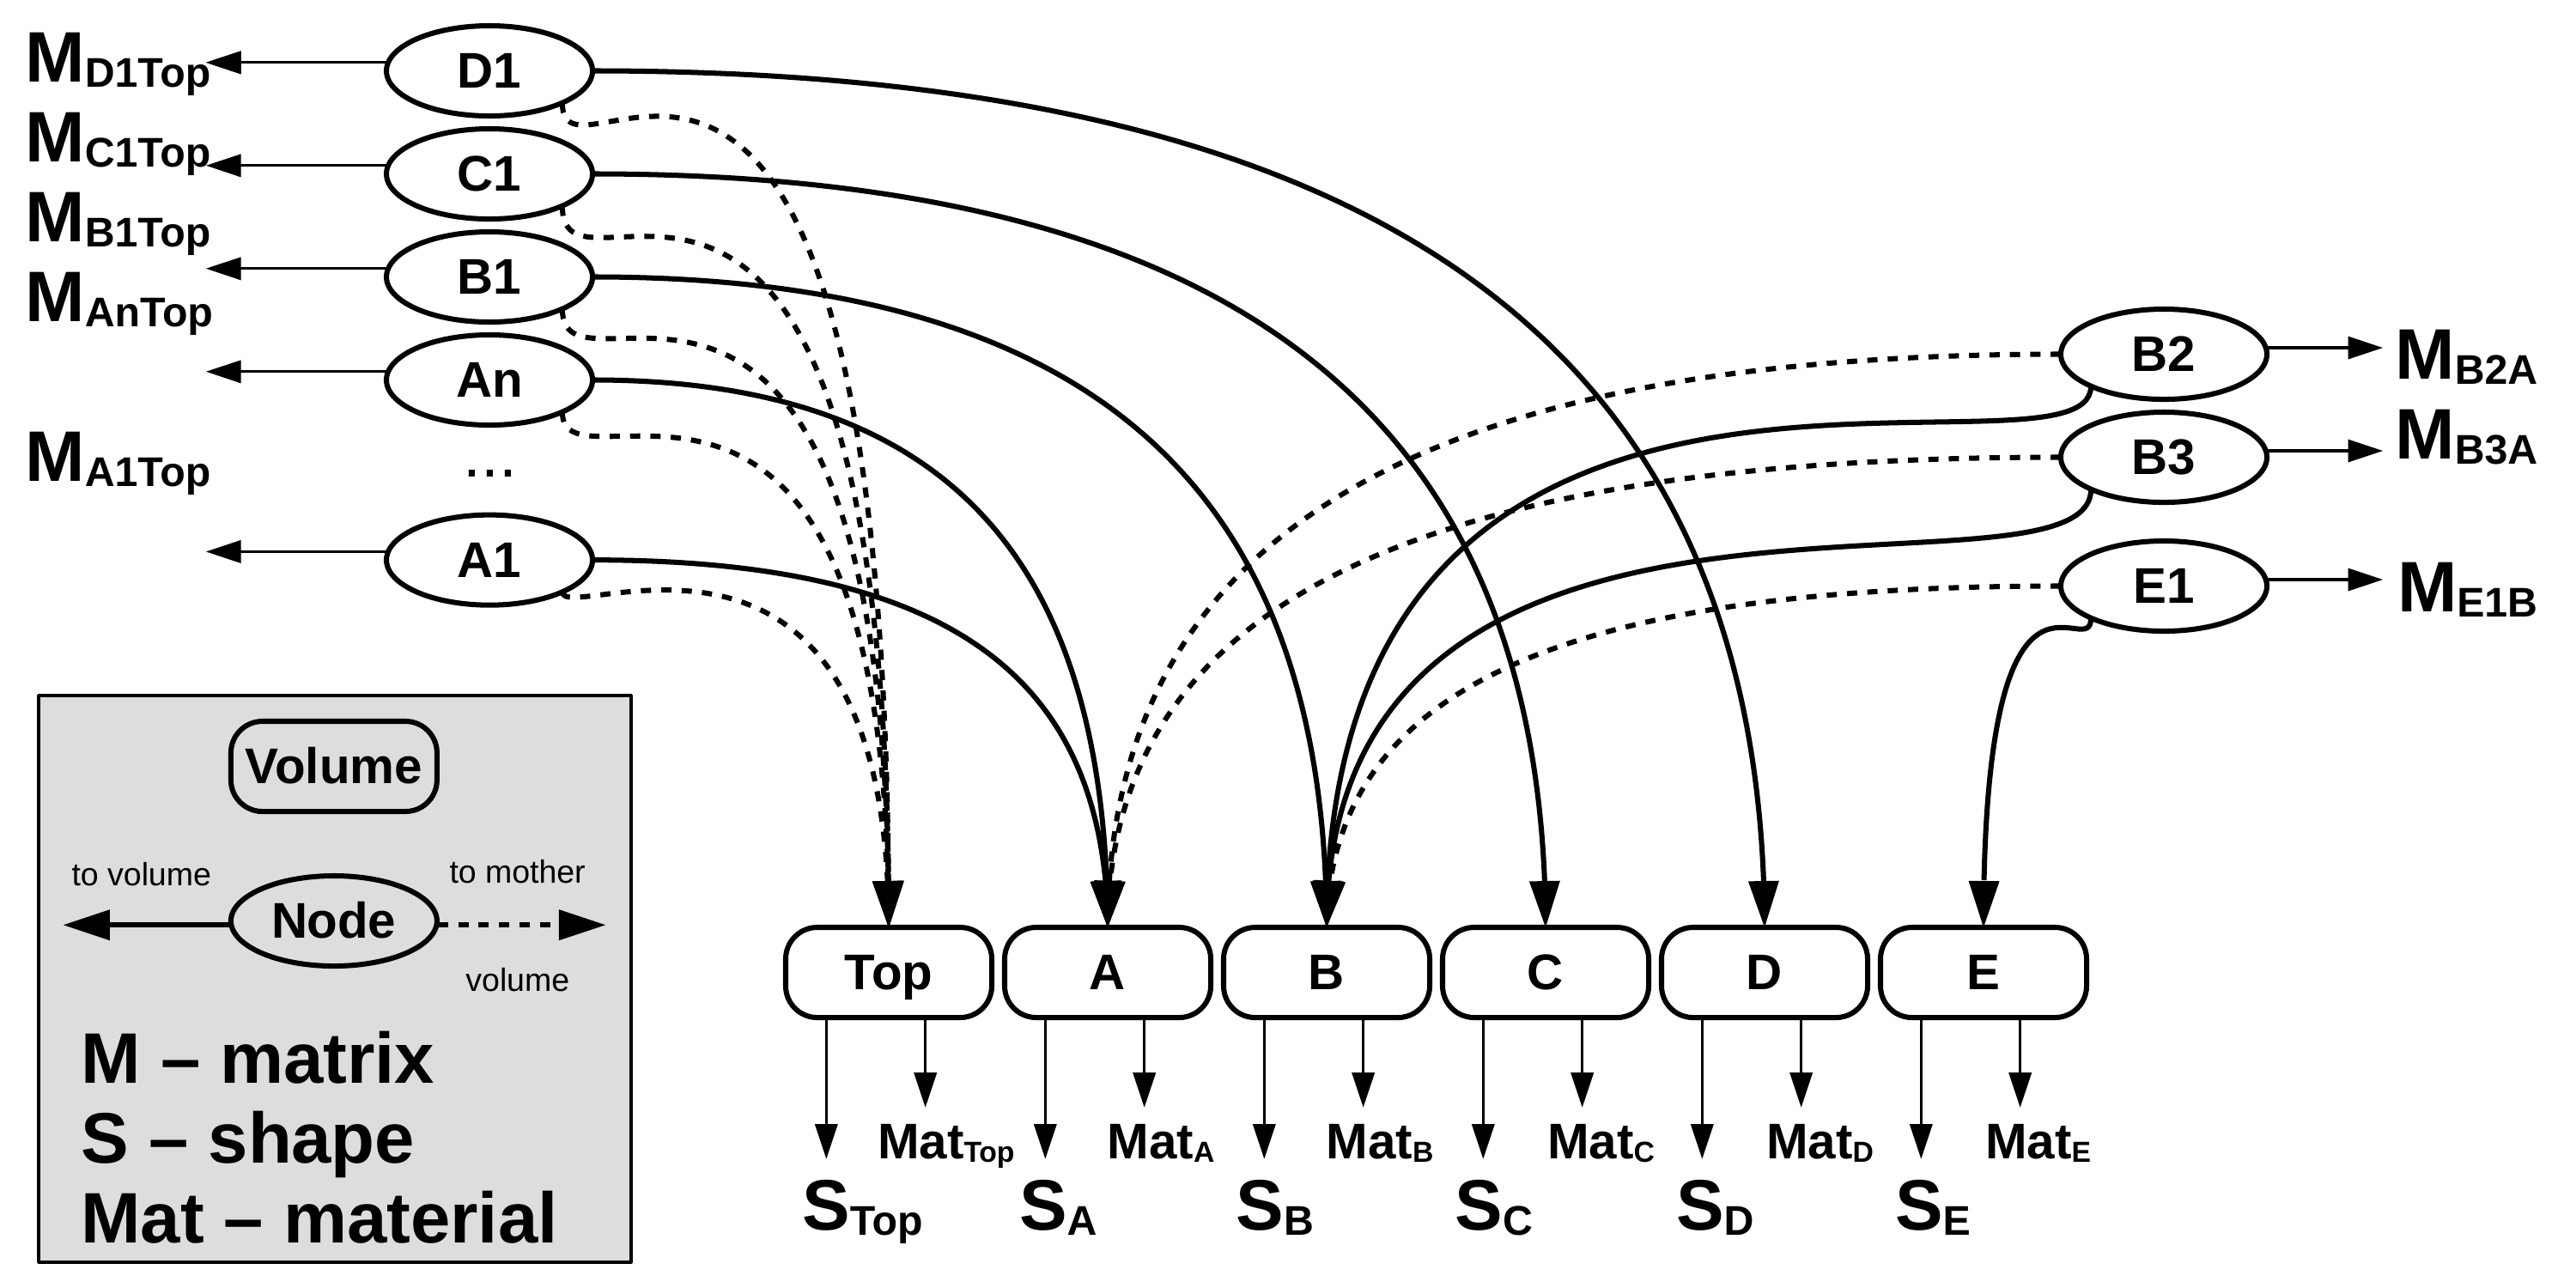

MD1Top
MC1Top
MB1Top
MAnTop
MA1Top
D1
C1
B1
MB2A
MB3A
B2
An
...
B3
A1
ME1B
E1
Volume
to mother
volume
to volume
Node
Top
A
B
C
D
E
M – matrix
S – shape
Mat – material
STop
SA
SB
SC
SD
SE
MatTop
MatA
MatB
MatC
MatD
MatE